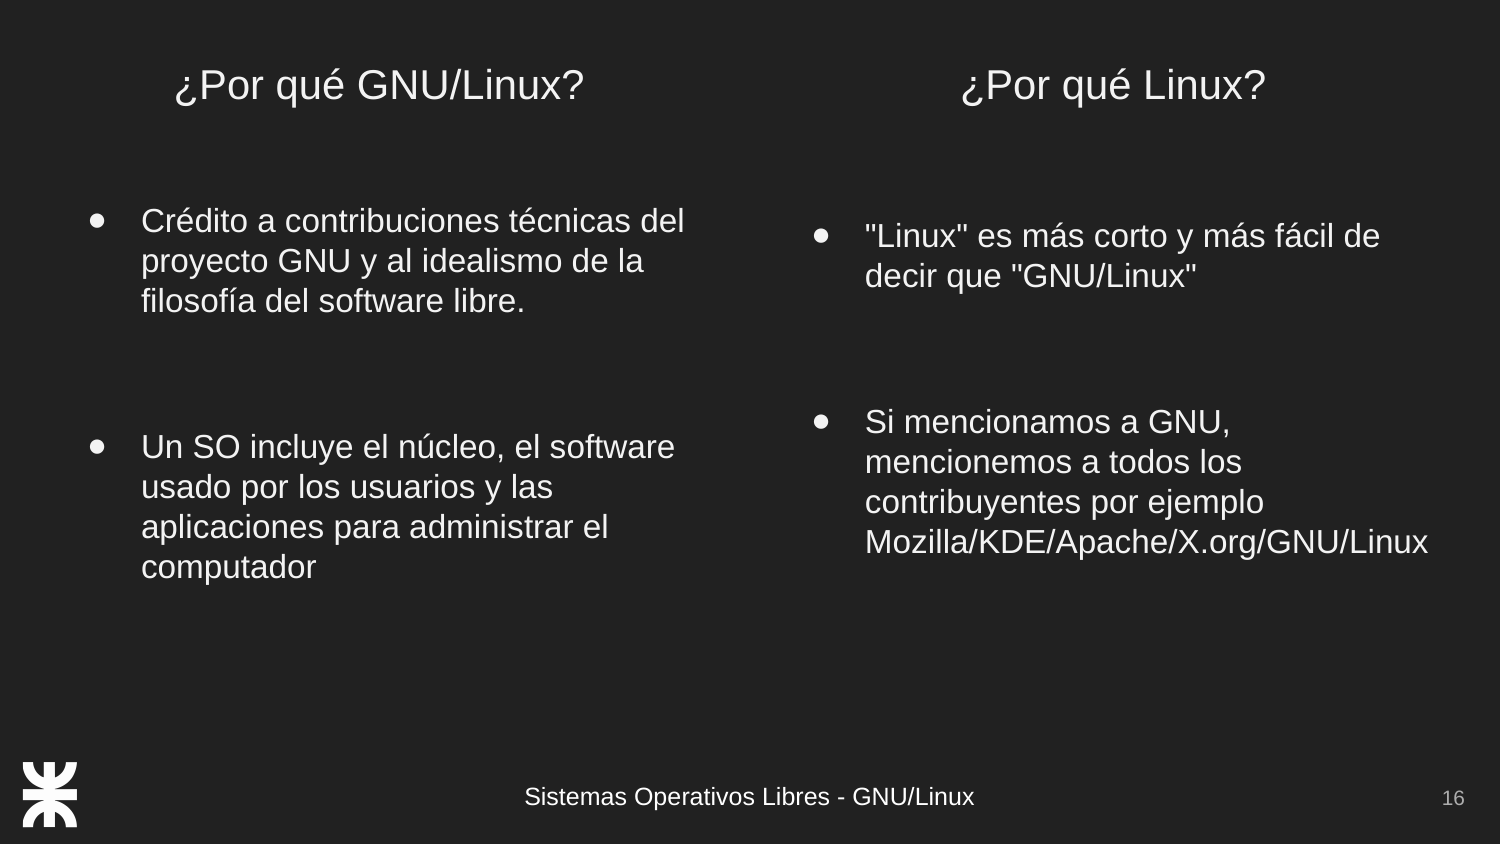

# ¿Por qué GNU/Linux?
Crédito a contribuciones técnicas del proyecto GNU y al idealismo de la filosofía del software libre.
Un SO incluye el núcleo, el software usado por los usuarios y las aplicaciones para administrar el computador
¿Por qué Linux?
"Linux" es más corto y más fácil de decir que "GNU/Linux"
Si mencionamos a GNU, mencionemos a todos los contribuyentes por ejemplo Mozilla/KDE/Apache/X.org/GNU/Linux
Sistemas Operativos Libres - GNU/Linux